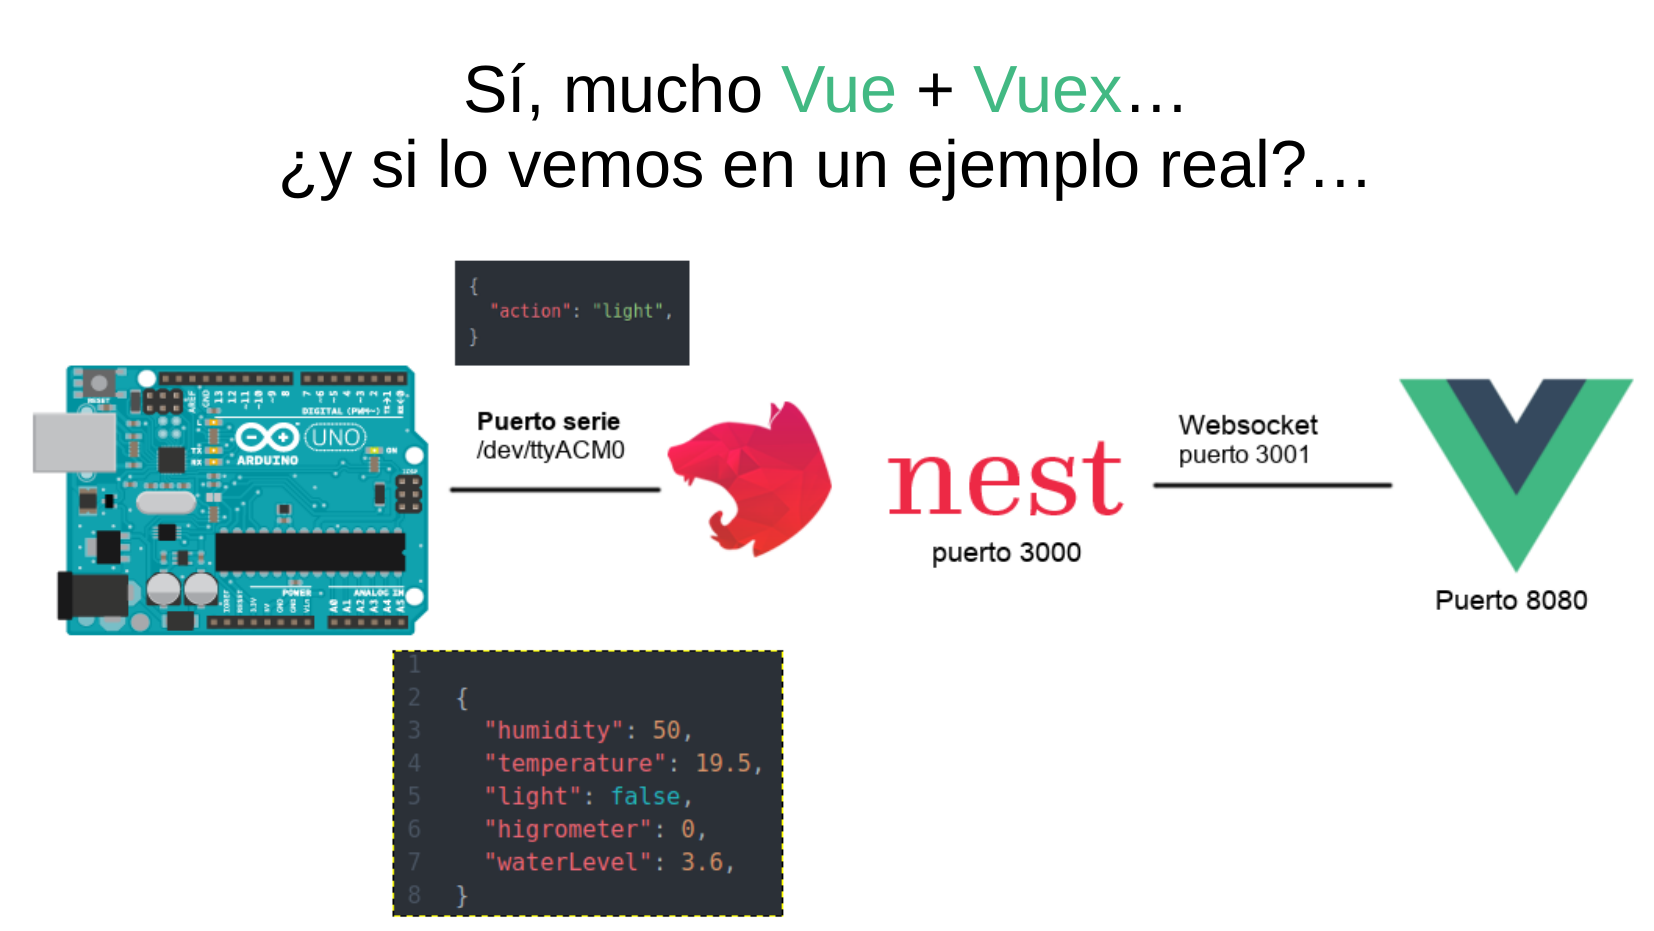

# Sí, mucho Vue + Vuex… ¿y si lo vemos en un ejemplo real?…
13